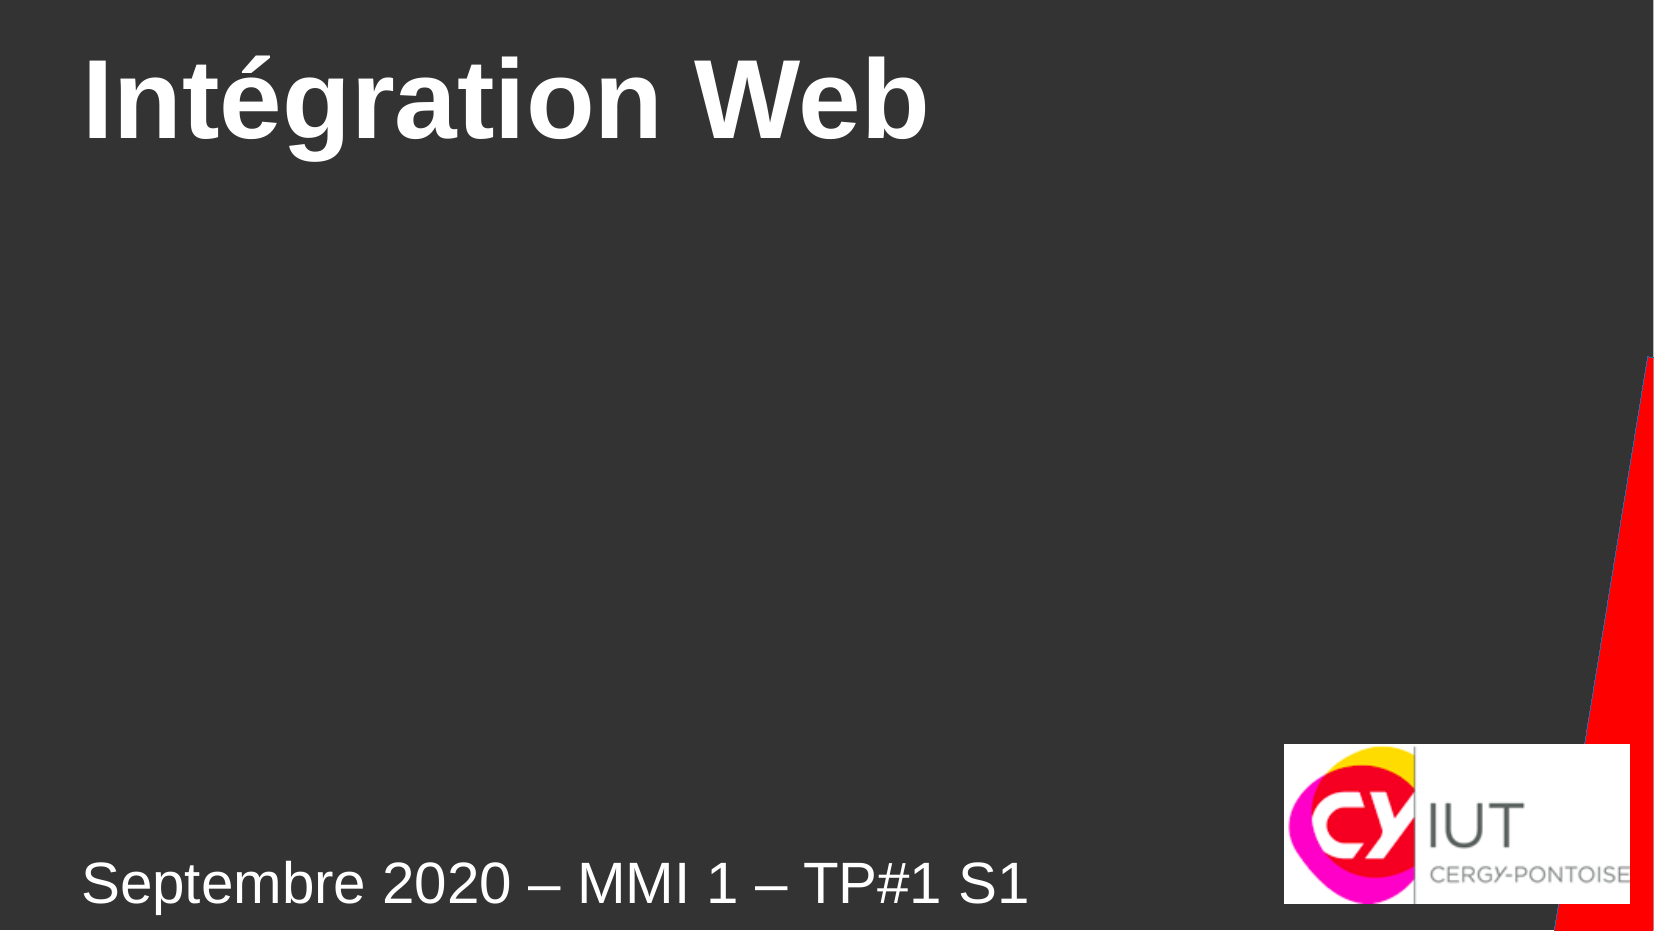

# Intégration Web
Septembre 2020 – MMI 1 – TP#1 S1